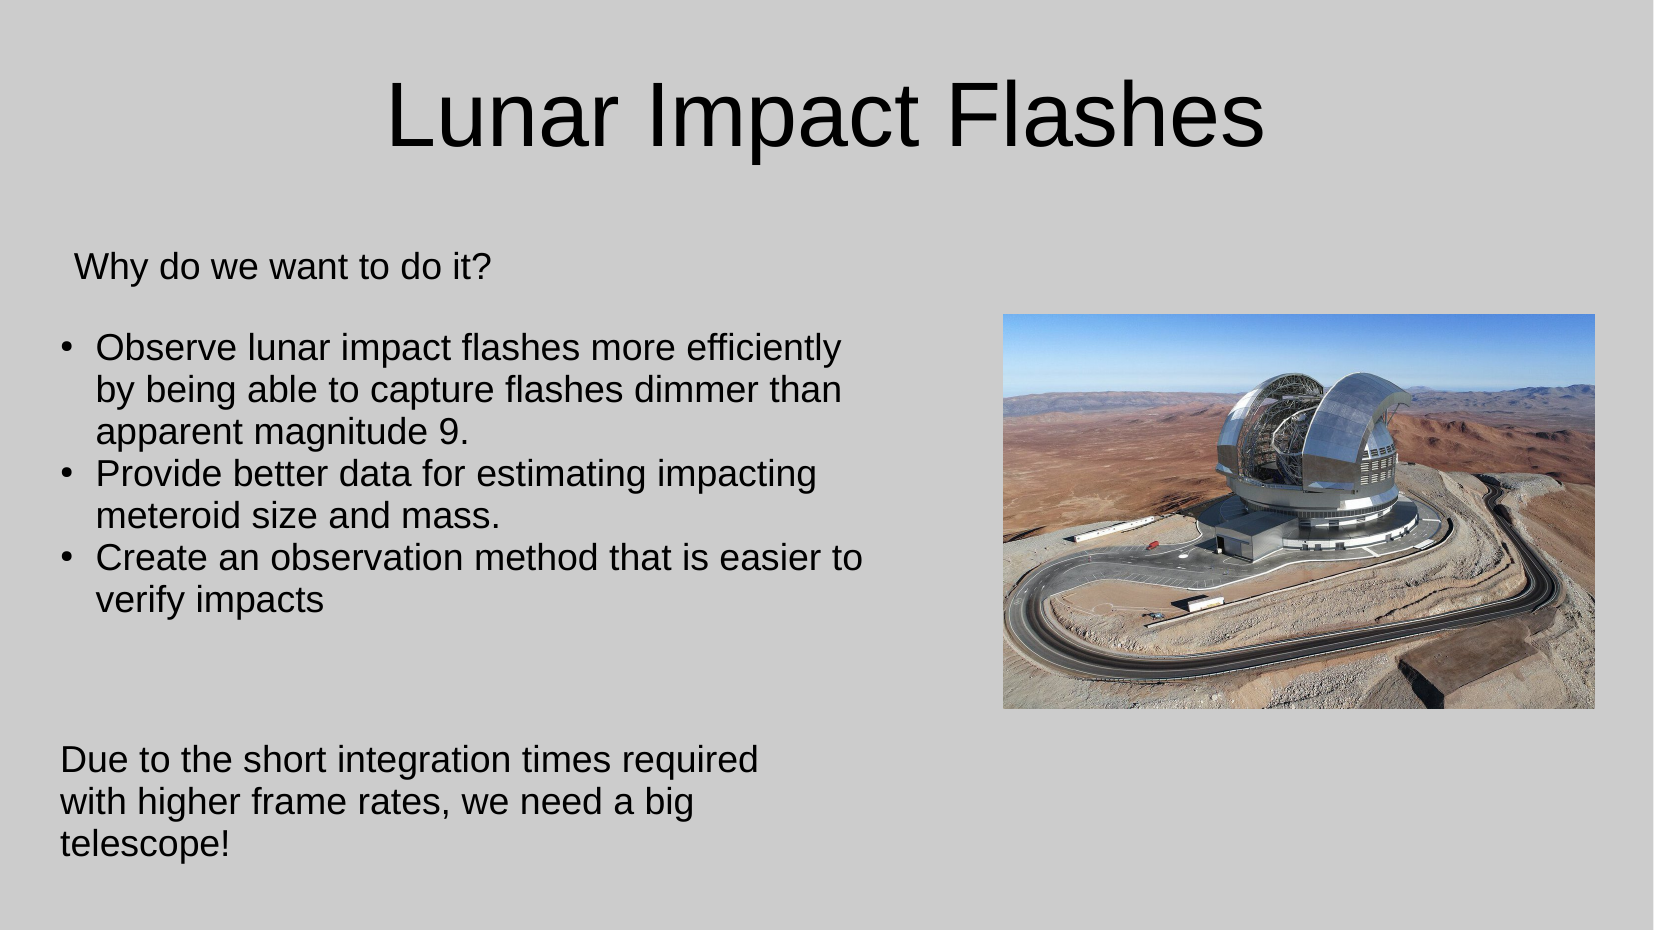

# Lunar Impact Flashes
Why do we want to do it?
Observe lunar impact flashes more efficiently by being able to capture flashes dimmer than apparent magnitude 9.
Provide better data for estimating impacting meteroid size and mass.
Create an observation method that is easier to verify impacts
Due to the short integration times required with higher frame rates, we need a big telescope!